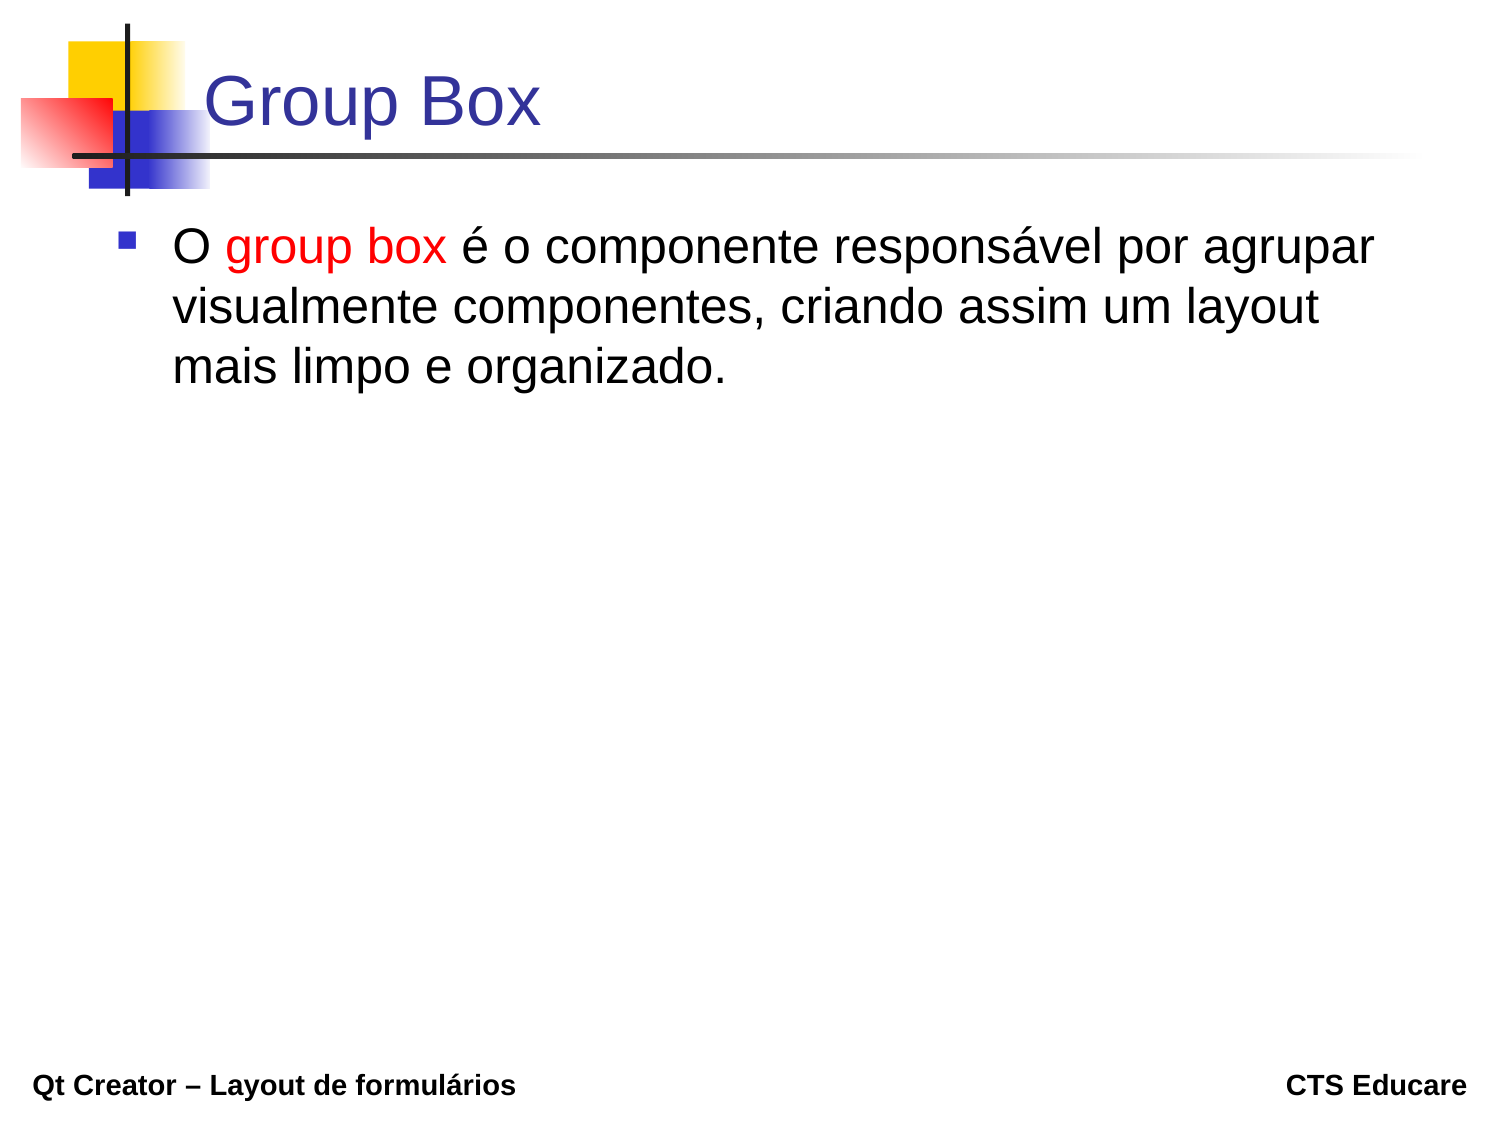

# Group Box
O group box é o componente responsável por agrupar visualmente componentes, criando assim um layout mais limpo e organizado.